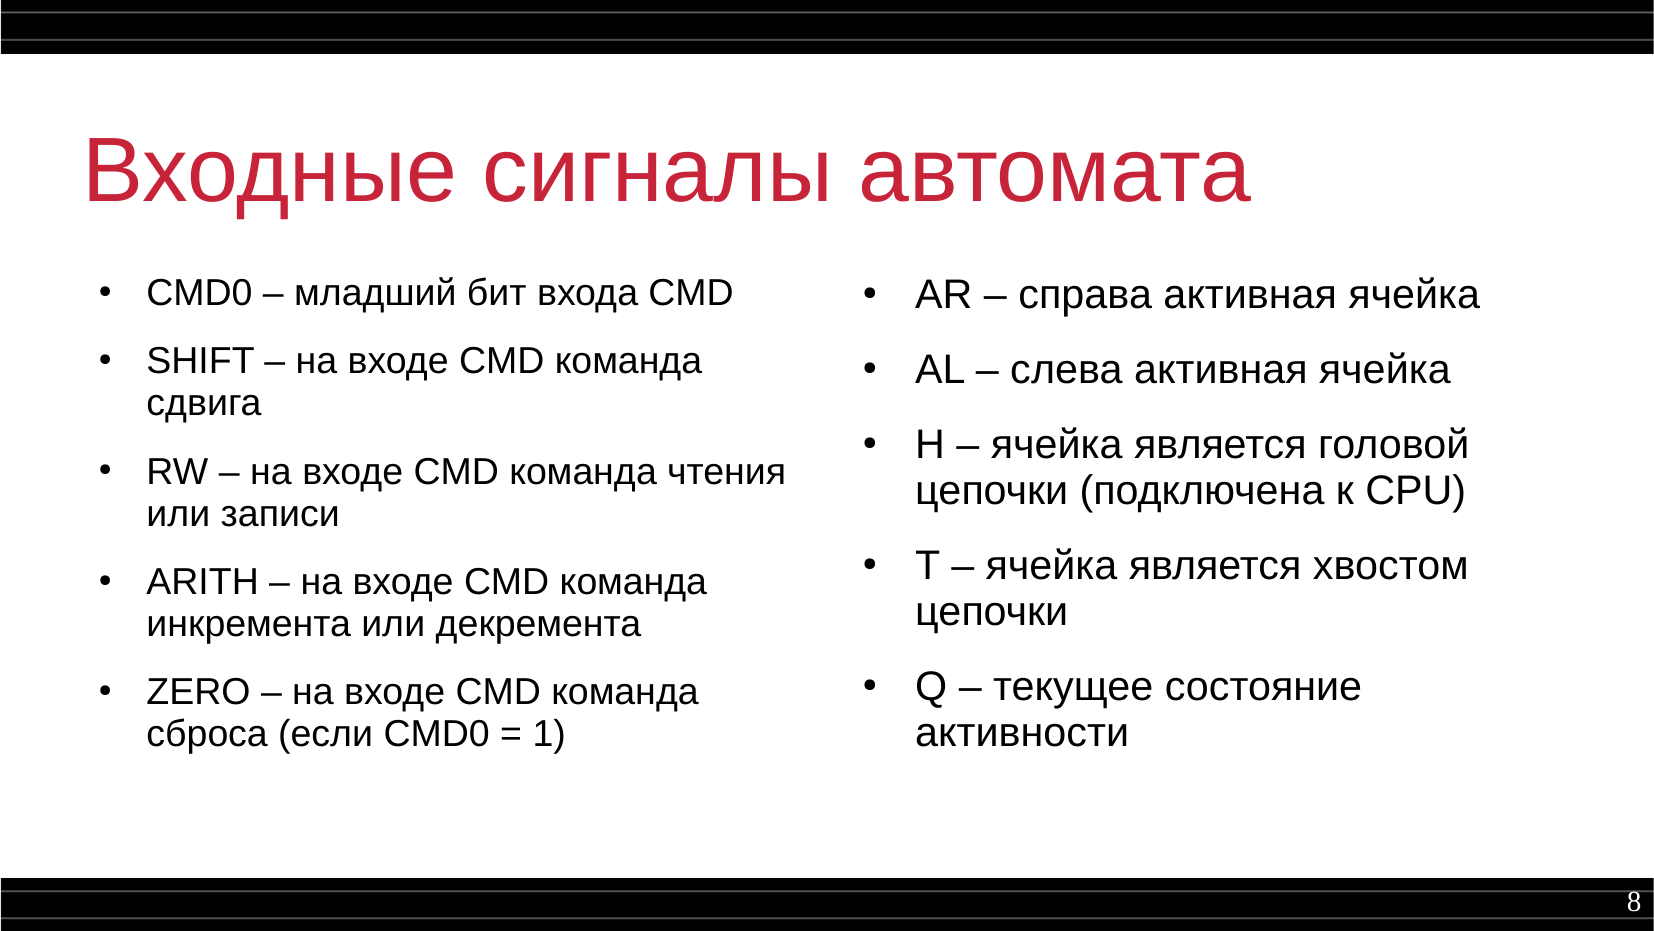

# Входные сигналы автомата
CMD0 – младший бит входа CMD
SHIFT – на входе CMD команда сдвига
RW – на входе CMD команда чтения или записи
ARITH – на входе CMD команда инкремента или декремента
ZERO – на входе CMD команда сброса (если CMD0 = 1)
AR – справа активная ячейка
AL – слева активная ячейка
H – ячейка является головой цепочки (подключена к CPU)
T – ячейка является хвостом цепочки
Q – текущее состояние активности